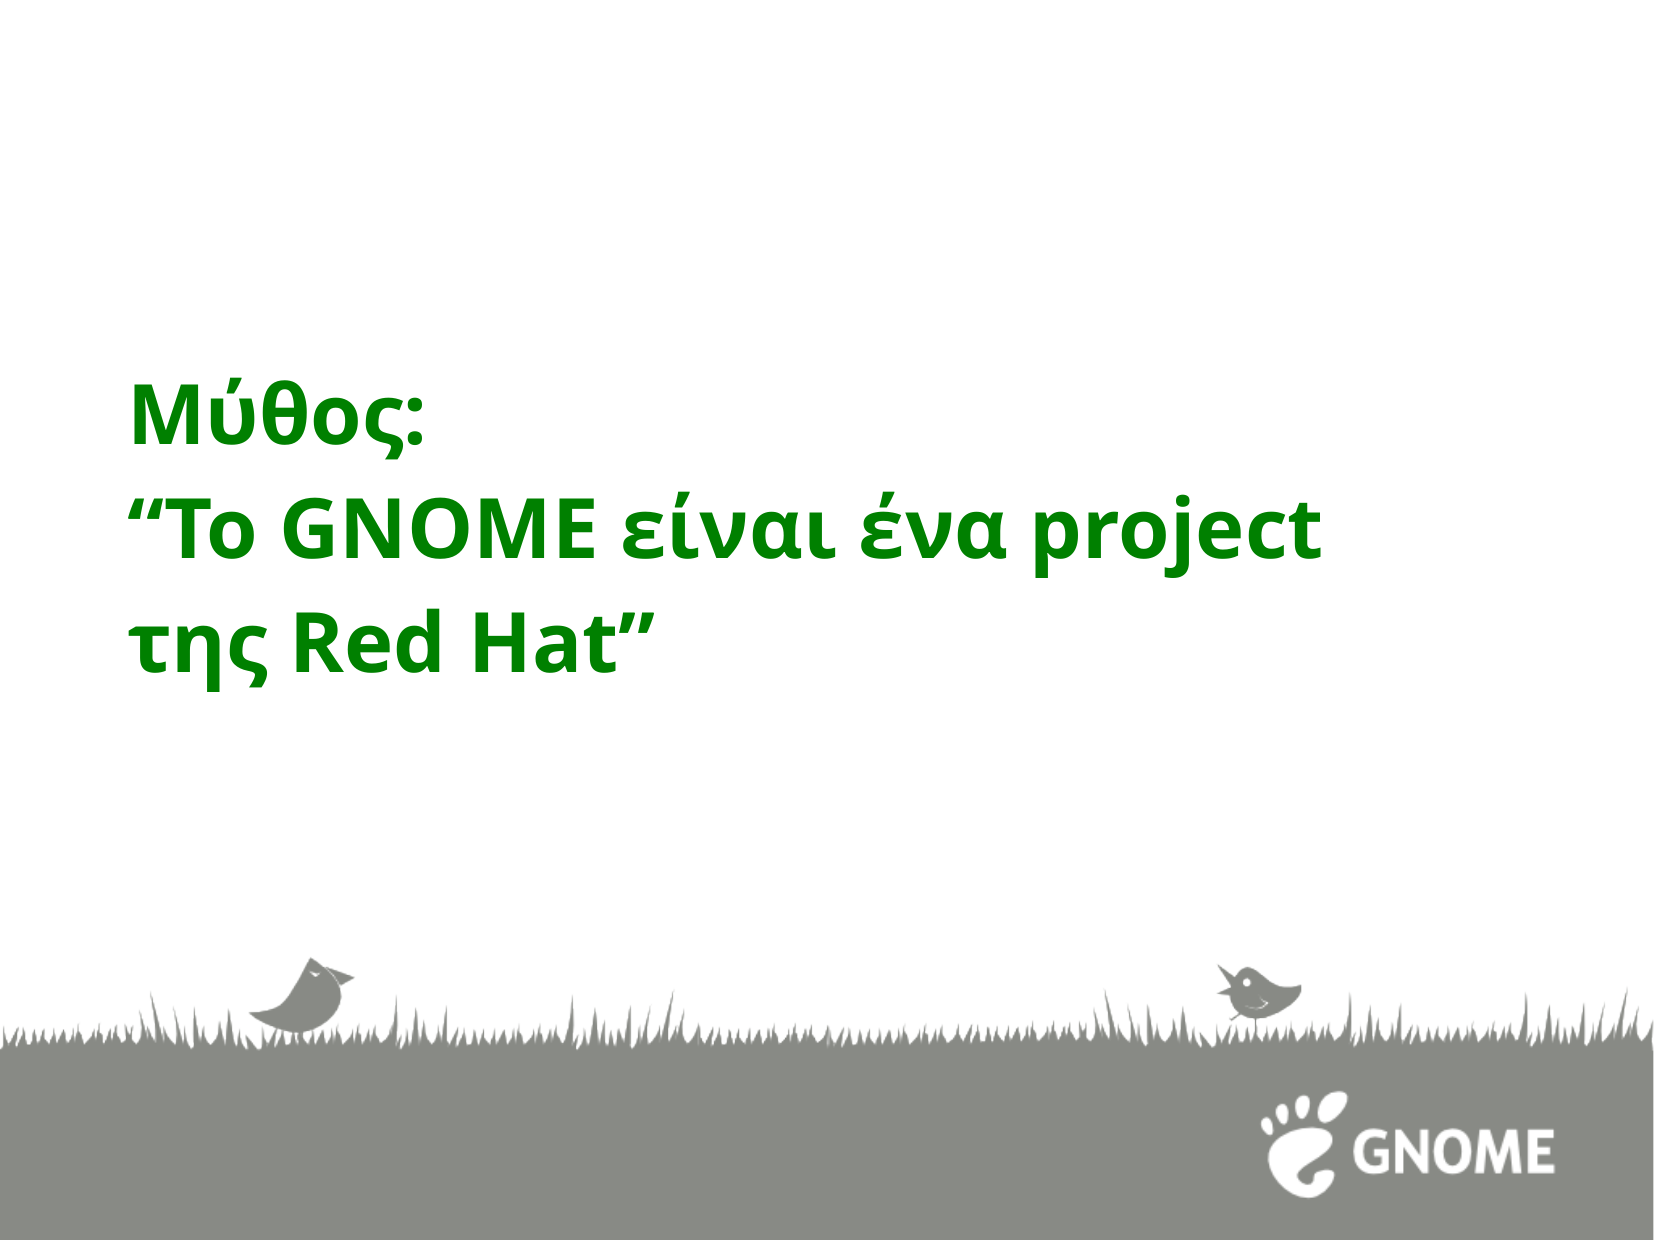

Μύθος:
“Το GNOME είναι ένα project της Red Hat”